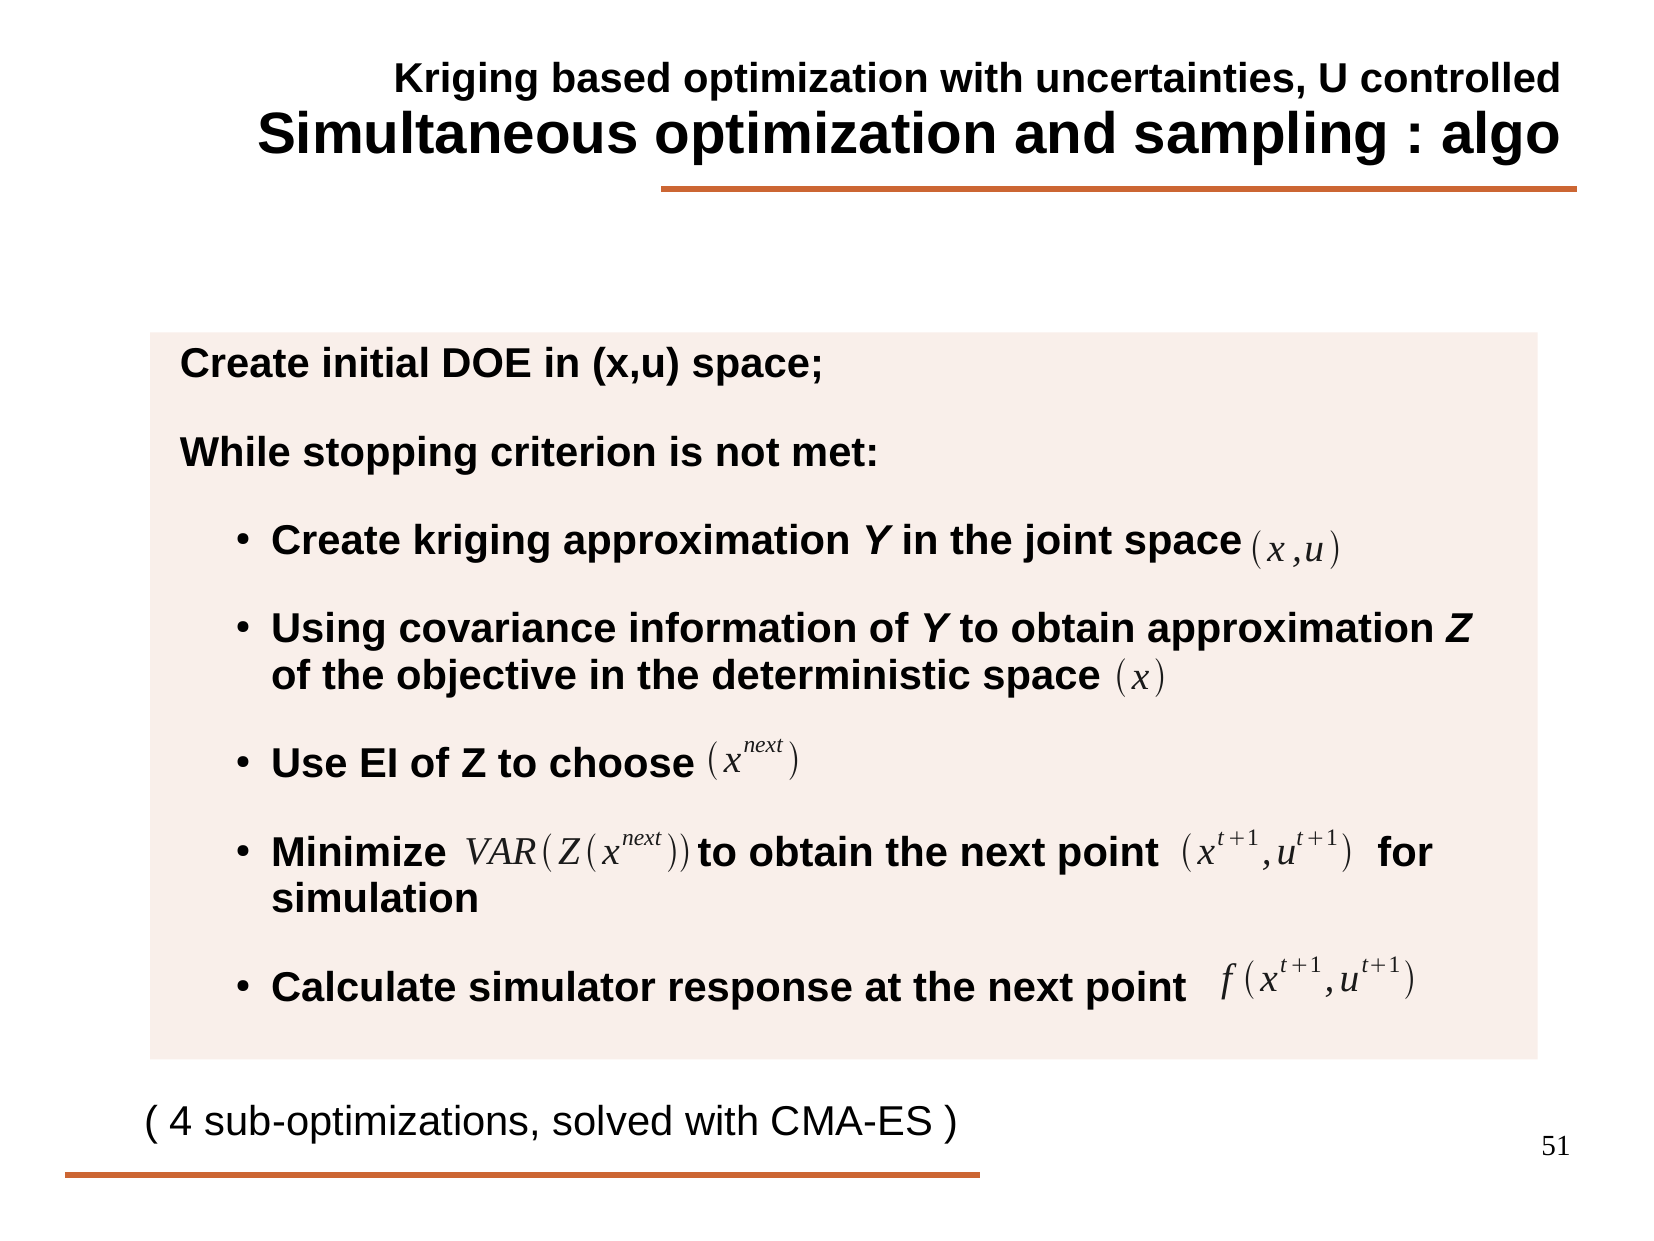

Kriging based optimization with uncertainties, U controlled
Simultaneous optimization and sampling : algo
Create initial DOE in (x,u) space;
While stopping criterion is not met:
Create kriging approximation Y in the joint space
Using covariance information of Y to obtain approximation Z of the objective in the deterministic space
Use EI of Z to choose
Minimize 		 	 to obtain the next point for simulation
Calculate simulator response at the next point
( 4 sub-optimizations, solved with CMA-ES )
51